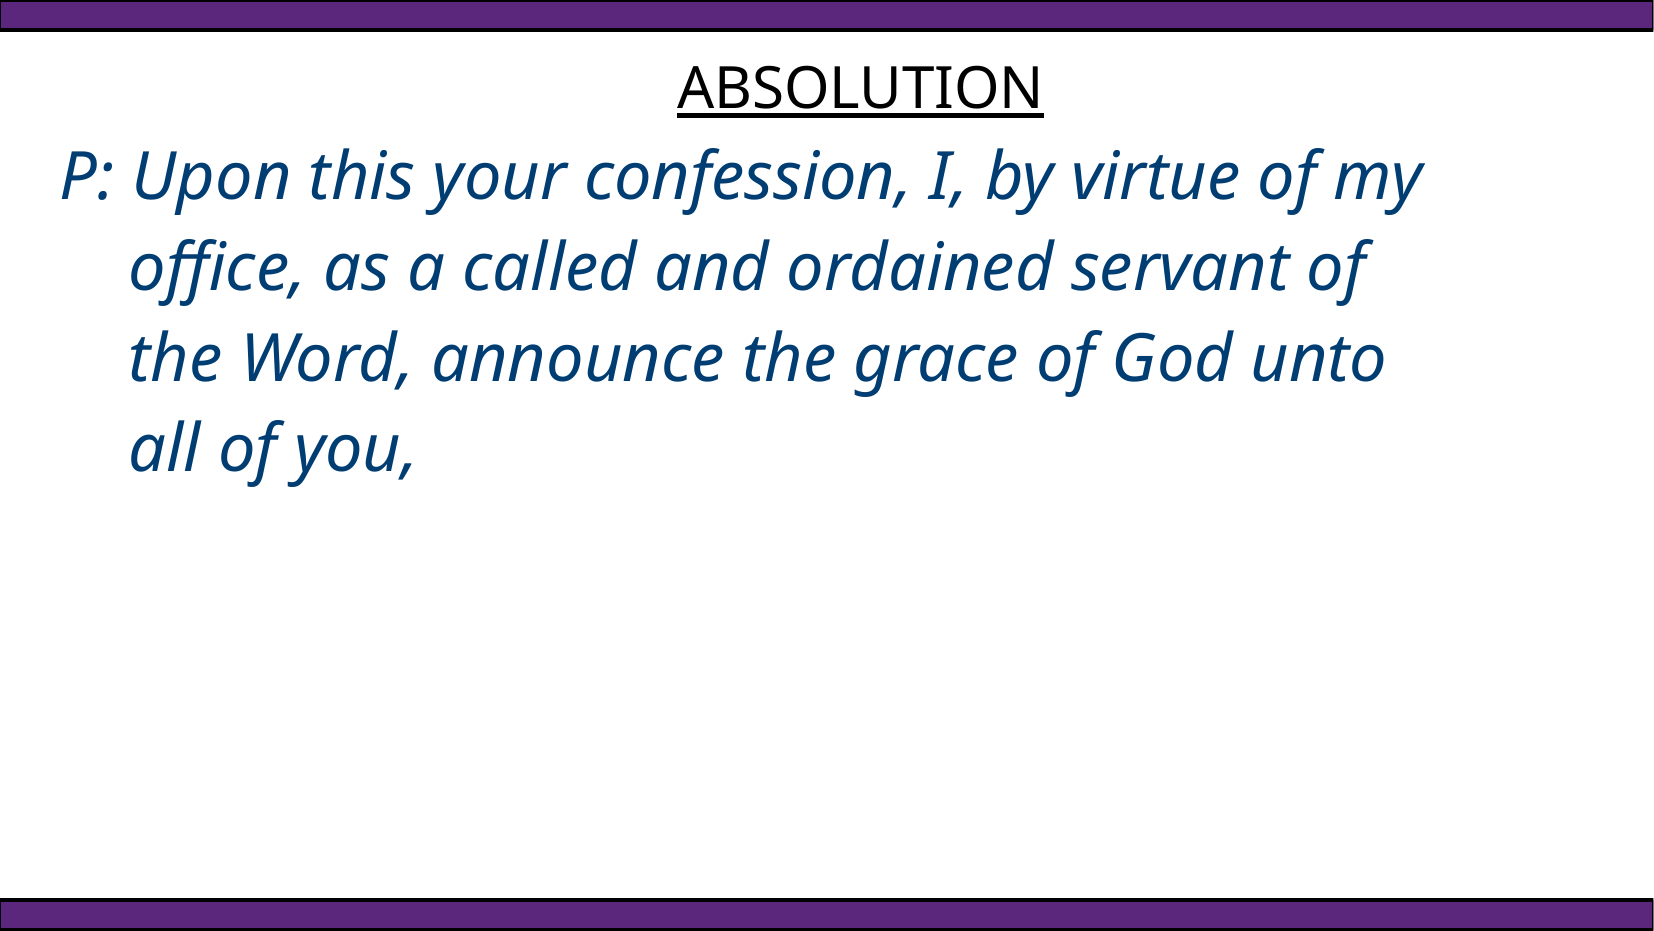

ABSOLUTION
P: Upon this your confession, I, by virtue of my
 office, as a called and ordained servant of
 the Word, announce the grace of God unto
 all of you,